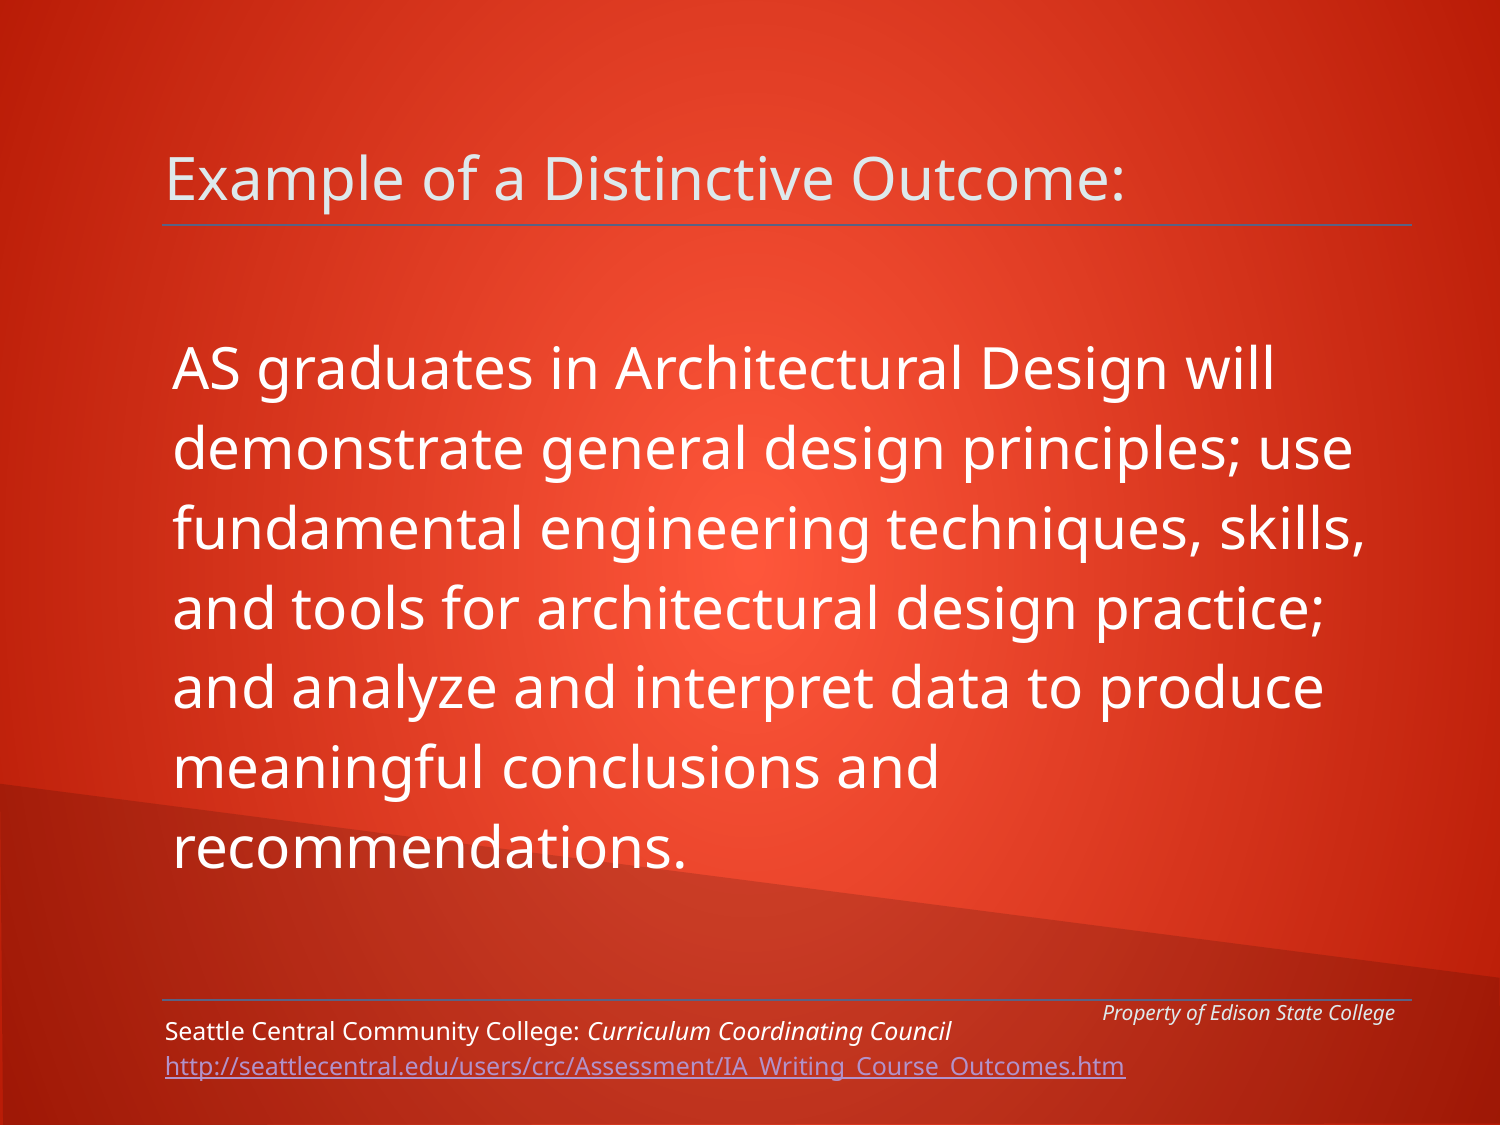

# Example of a Distinctive Outcome:
	AS graduates in Architectural Design will demonstrate general design principles; use fundamental engineering techniques, skills, and tools for architectural design practice; and analyze and interpret data to produce meaningful conclusions and recommendations.
Property of Edison State College
Seattle Central Community College: Curriculum Coordinating Council
http://seattlecentral.edu/users/crc/Assessment/IA_Writing_Course_Outcomes.htm